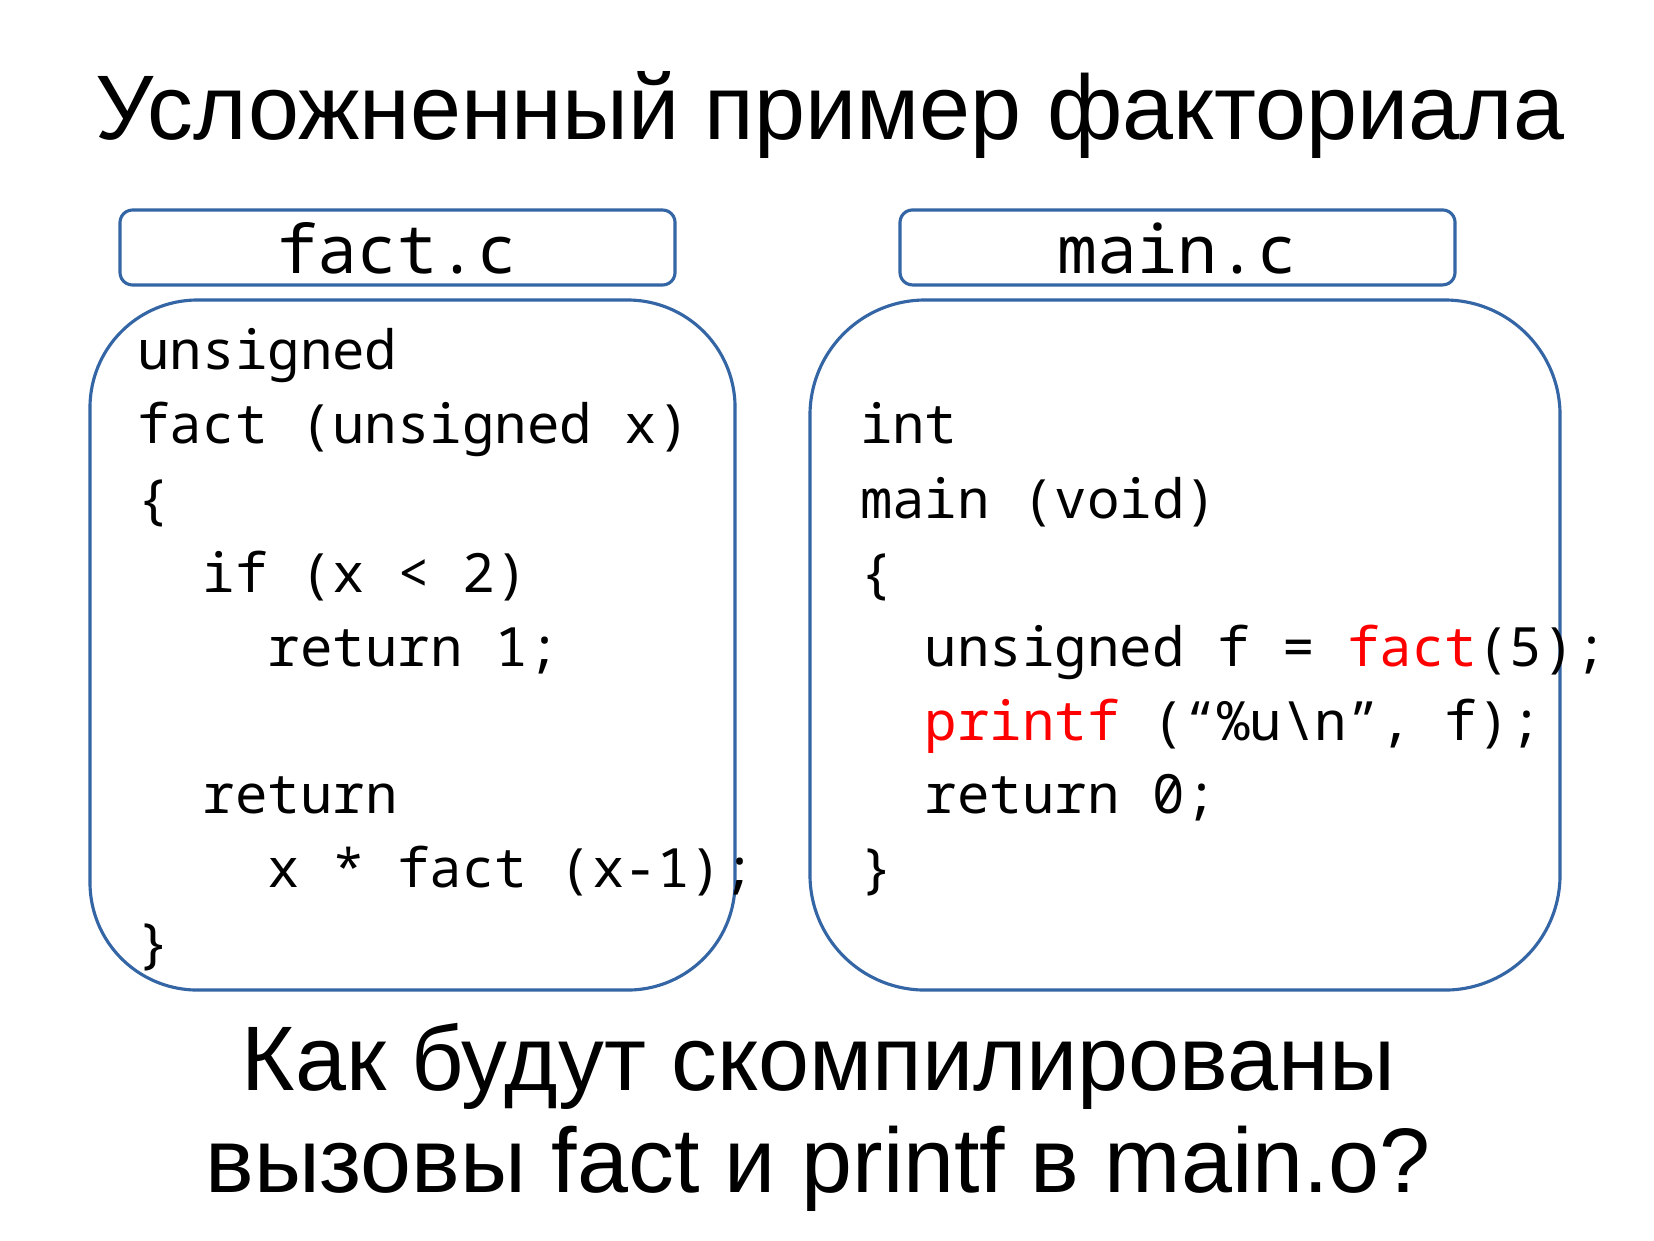

# Усложненный пример факториала
main.c
fact.c
unsigned
fact (unsigned x)
{
 if (x < 2)
 return 1;
 return
 x * fact (x-1);
}
int
main (void)
{
 unsigned f = fact(5);
 printf (“%u\n”, f);
 return 0;
}
Как будут скомпилированы вызовы fact и printf в main.o?